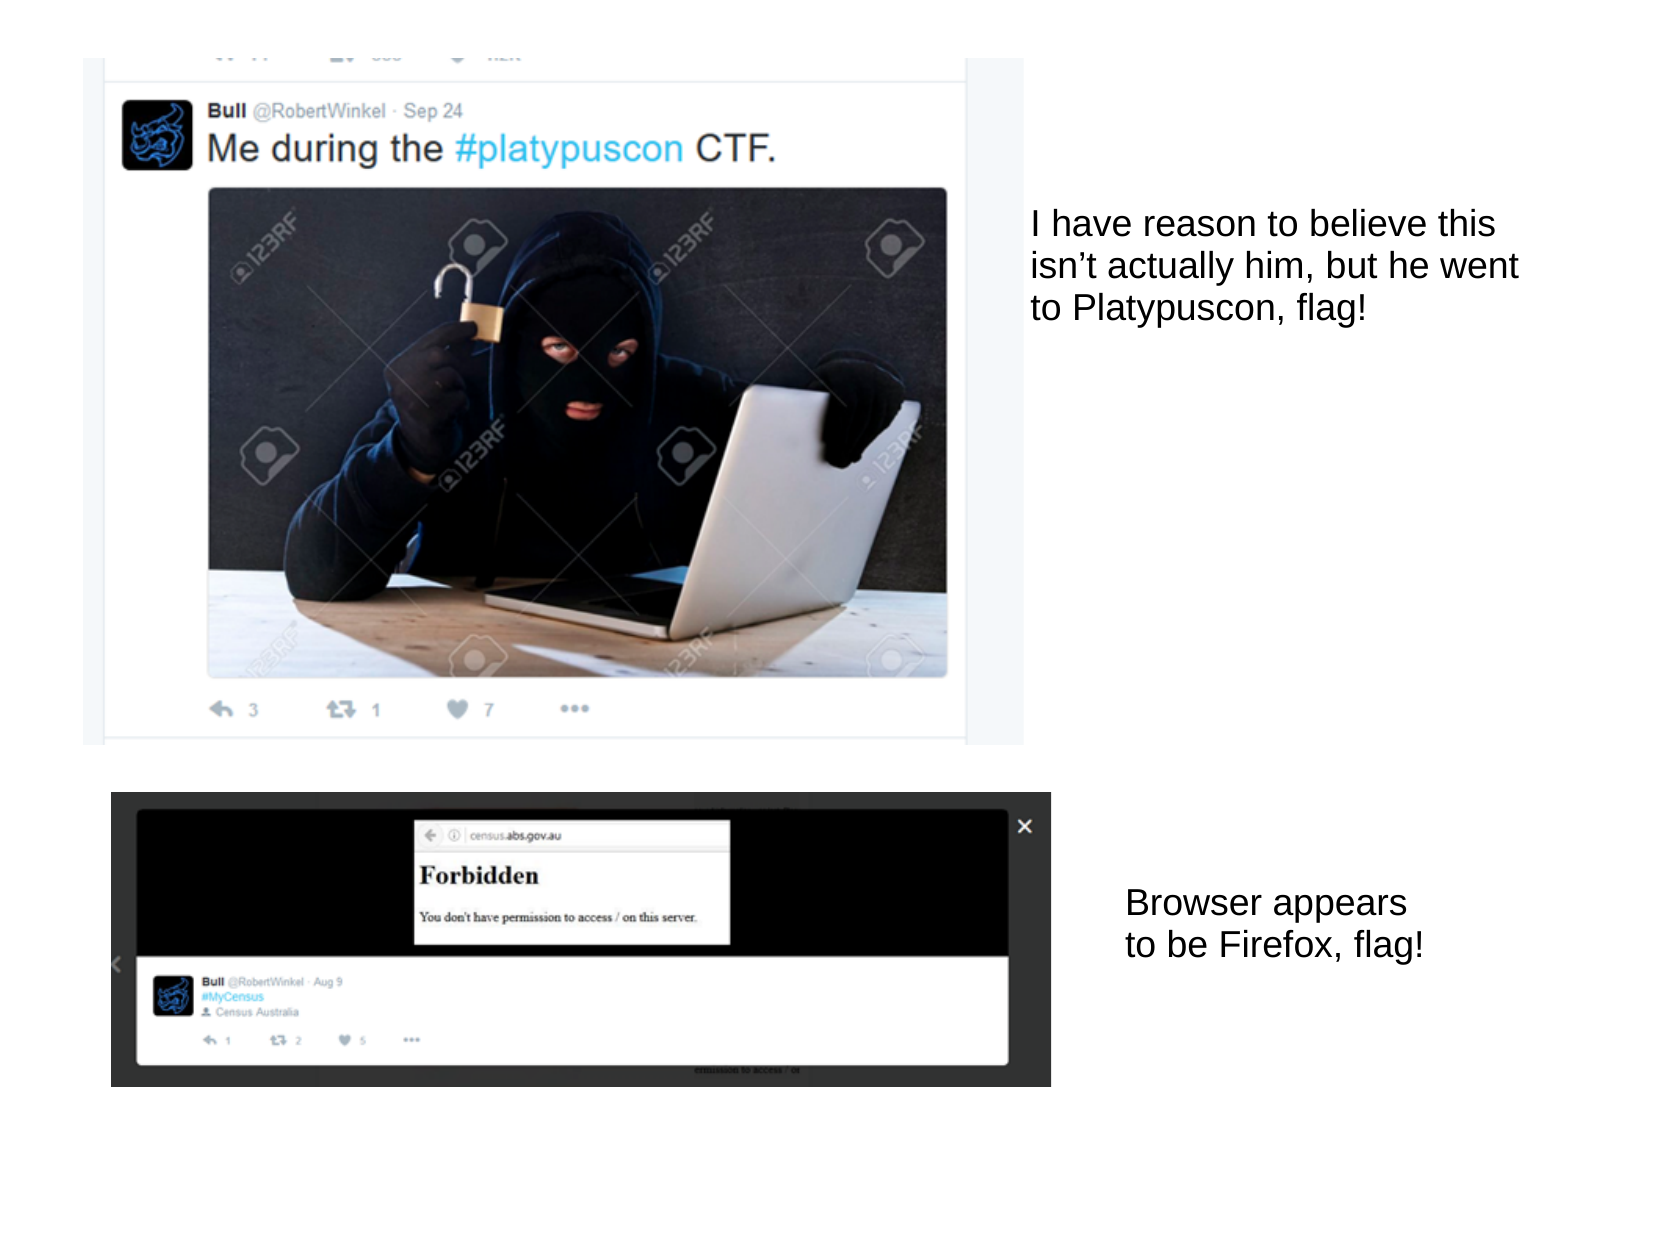

I have reason to believe this isn’t actually him, but he went to Platypuscon, flag!
Browser appears to be Firefox, flag!